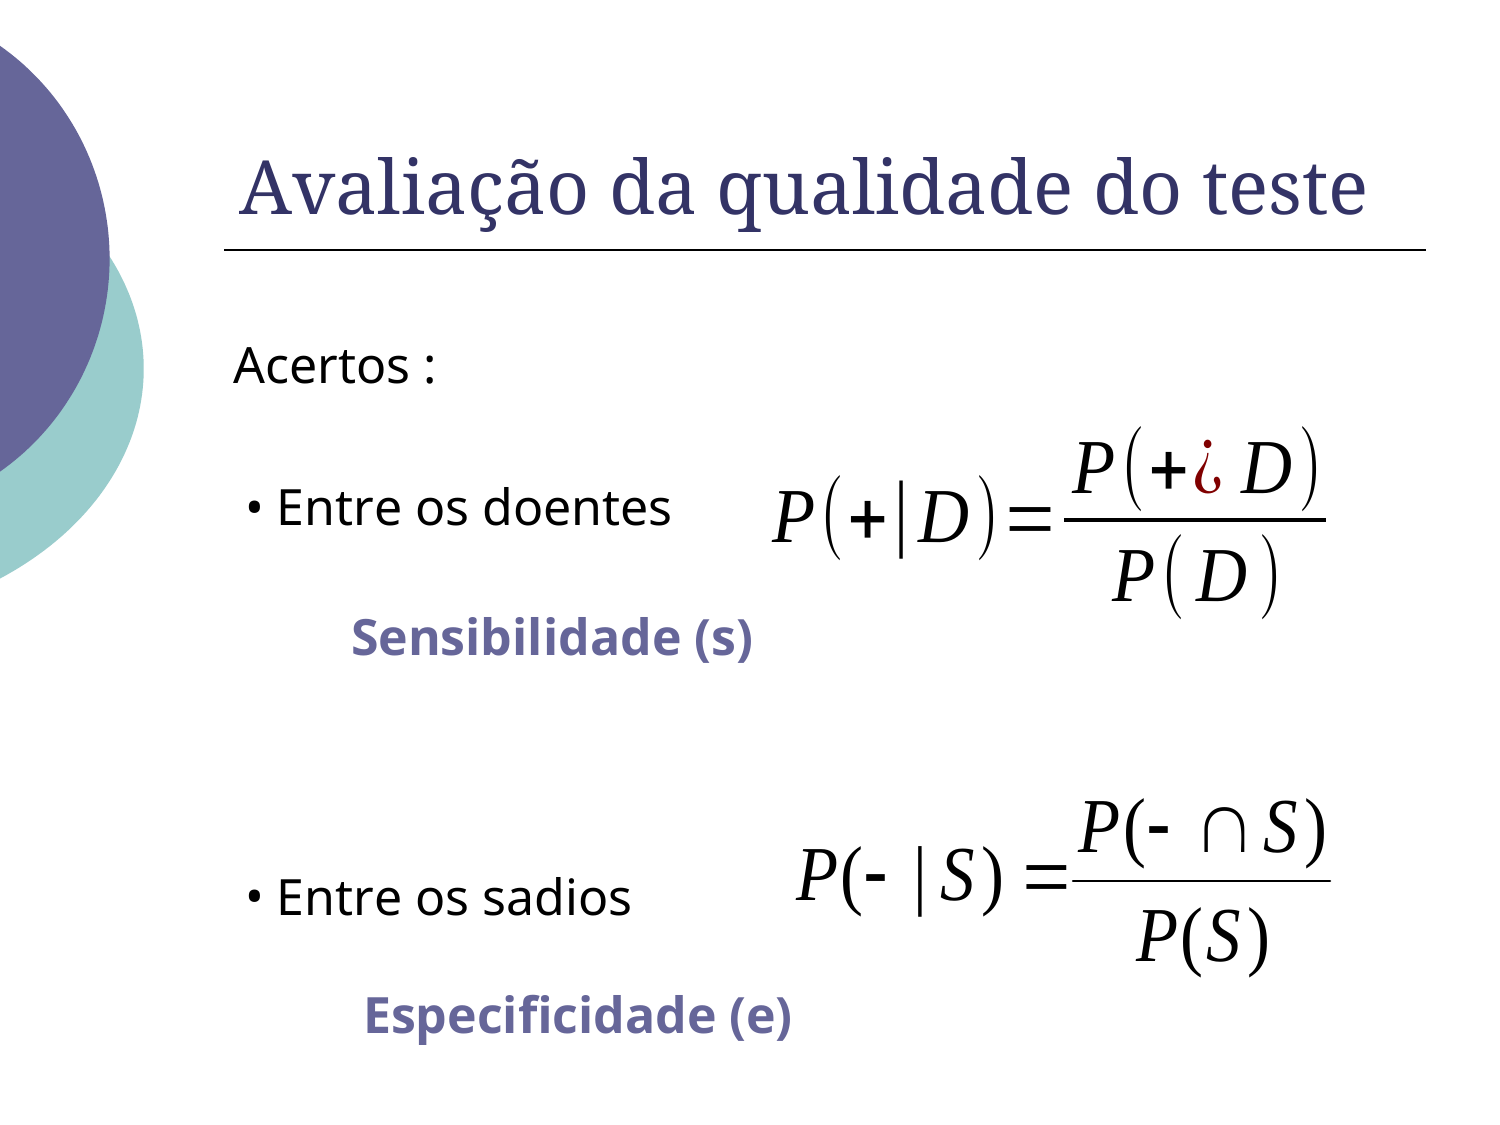

# Avaliação da qualidade do teste
Acertos :
 Entre os doentes
Sensibilidade (s)
Especificidade (e)
 Entre os sadios